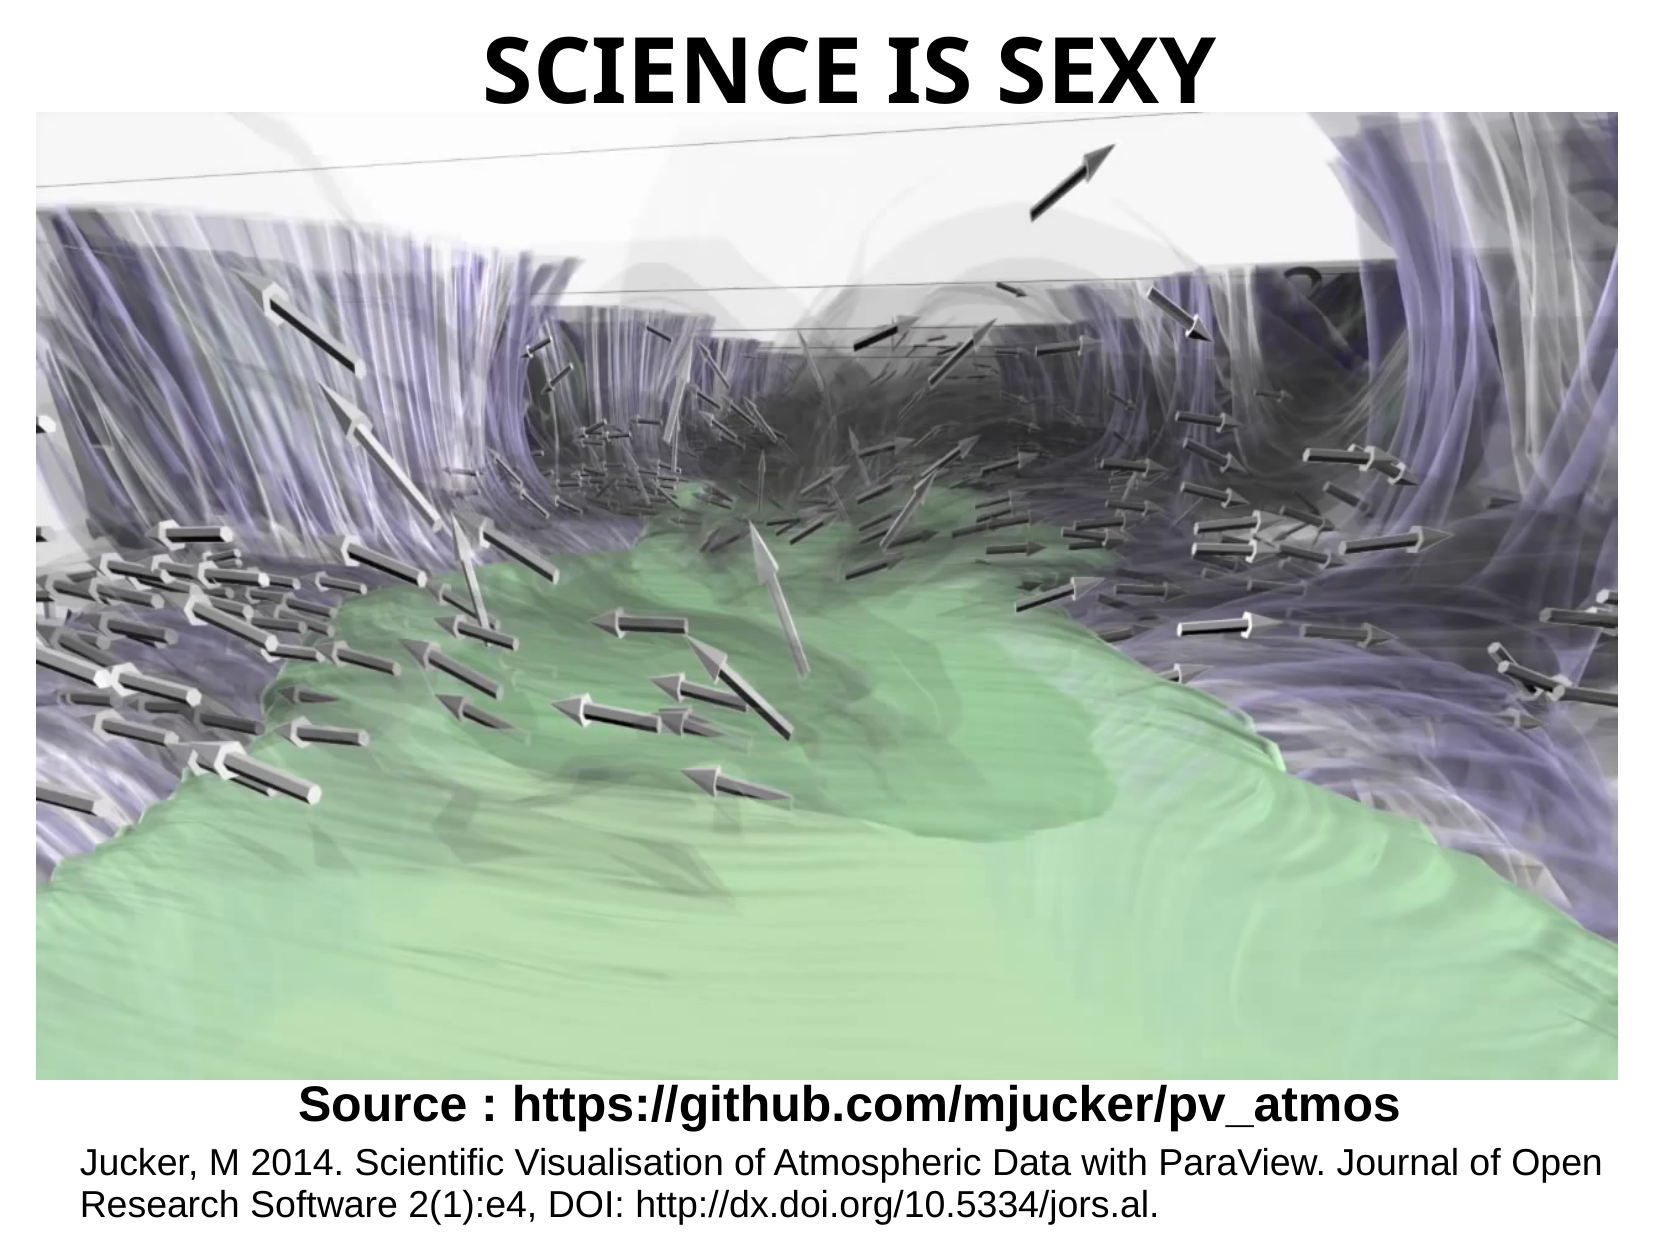

# SCIENCE IS SEXY
Source : https://github.com/mjucker/pv_atmos
Jucker, M 2014. Scientific Visualisation of Atmospheric Data with ParaView. Journal of Open Research Software 2(1):e4, DOI: http://dx.doi.org/10.5334/jors.al.